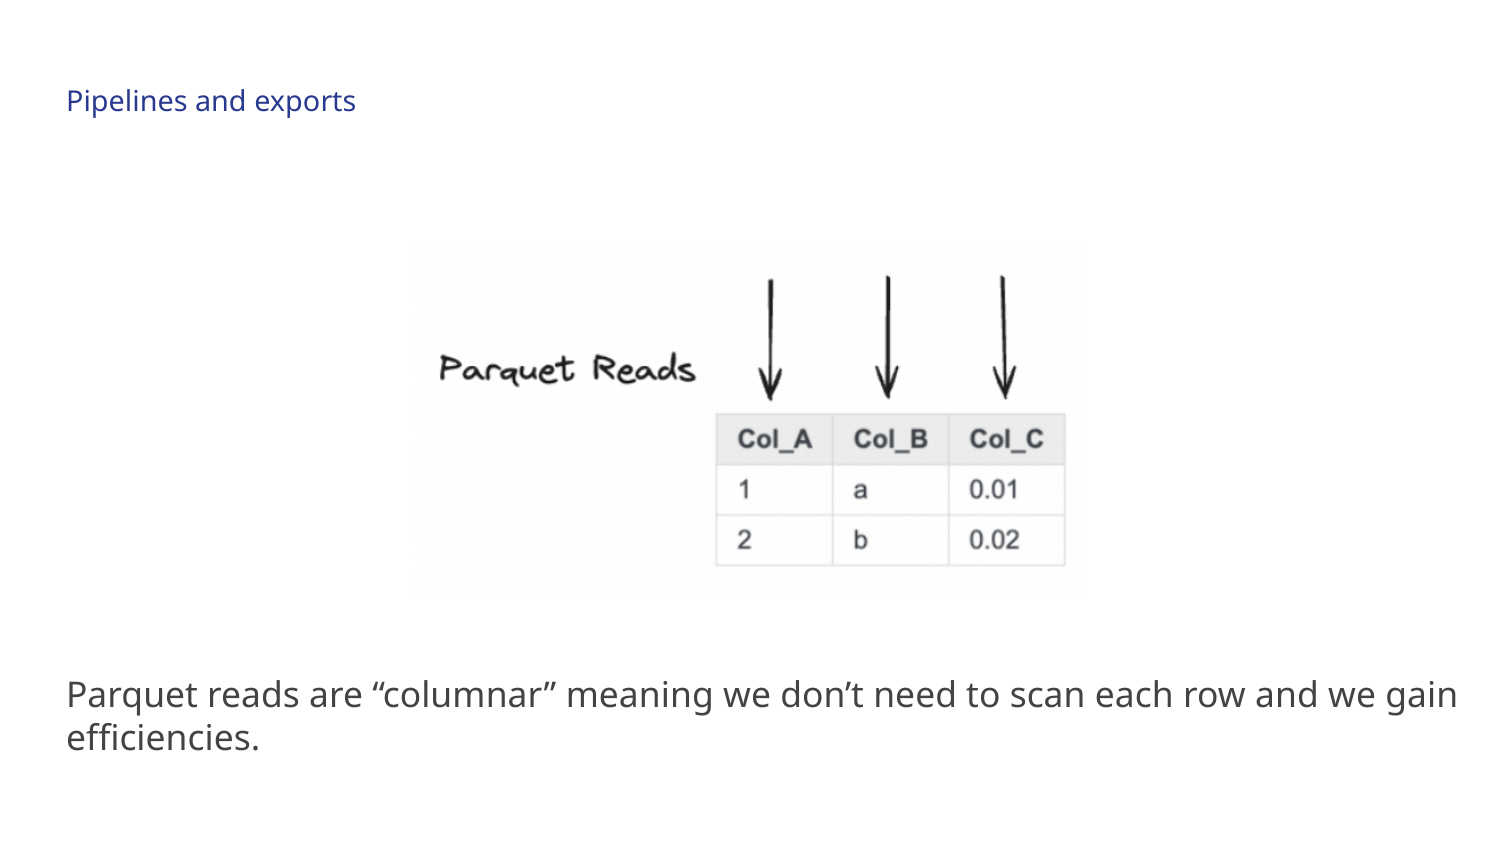

# Pipelines and exports
Parquet reads are “columnar” meaning we don’t need to scan each row and we gain efficiencies.